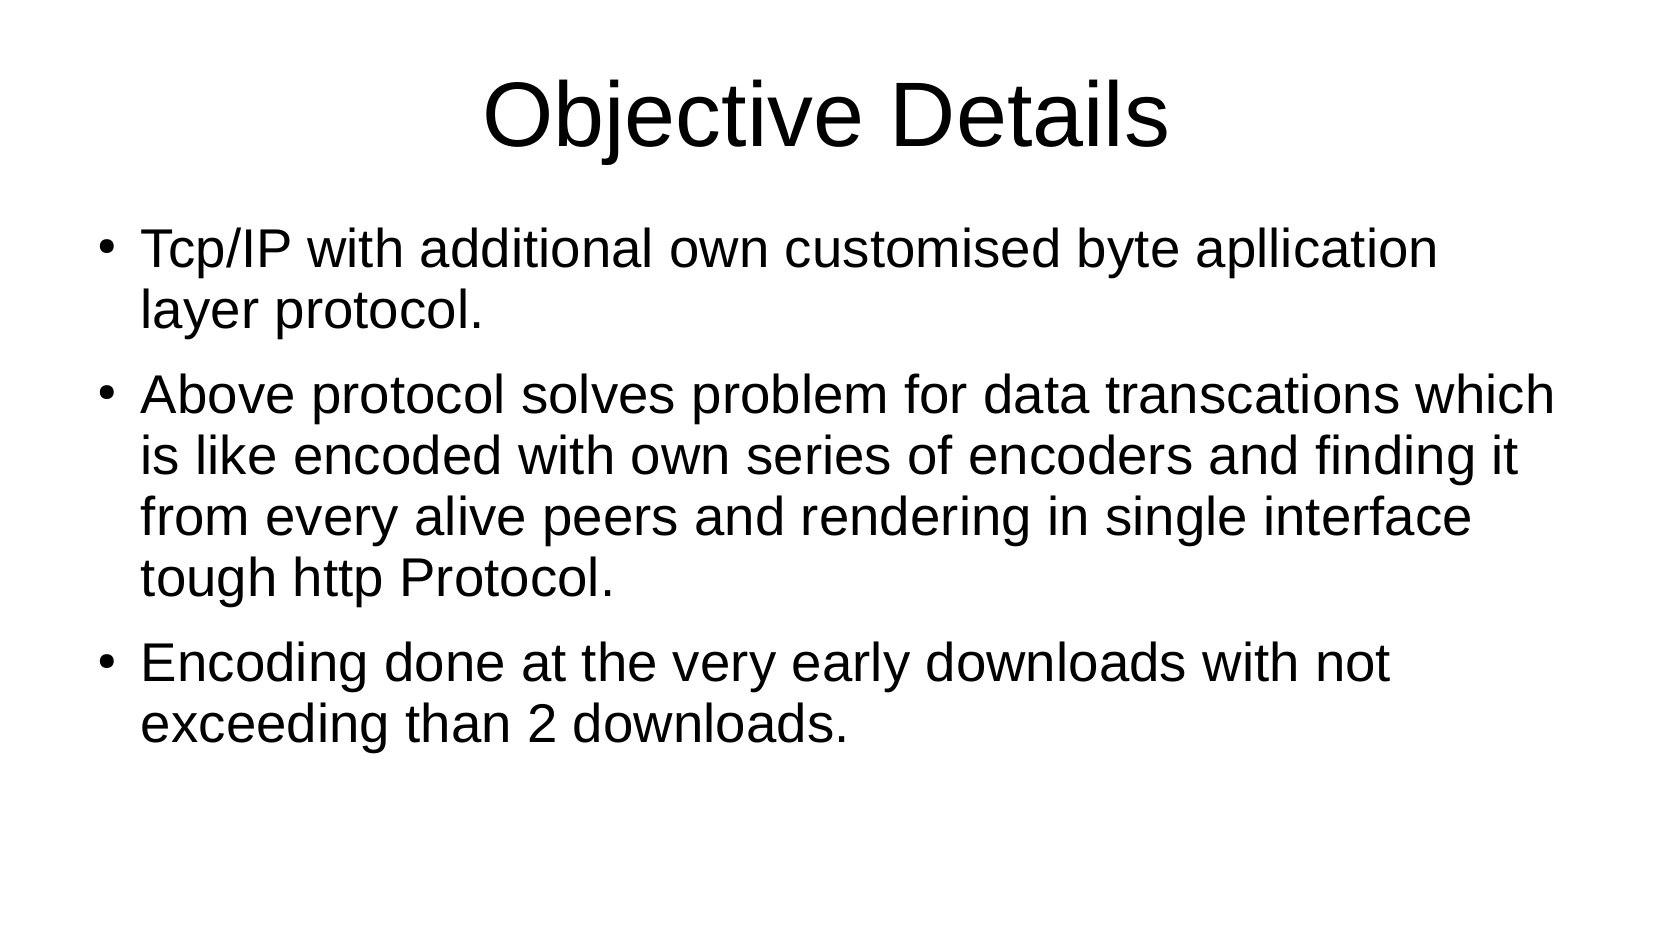

# Objective Details
Tcp/IP with additional own customised byte apllication layer protocol.
Above protocol solves problem for data transcations which is like encoded with own series of encoders and finding it from every alive peers and rendering in single interface tough http Protocol.
Encoding done at the very early downloads with not exceeding than 2 downloads.